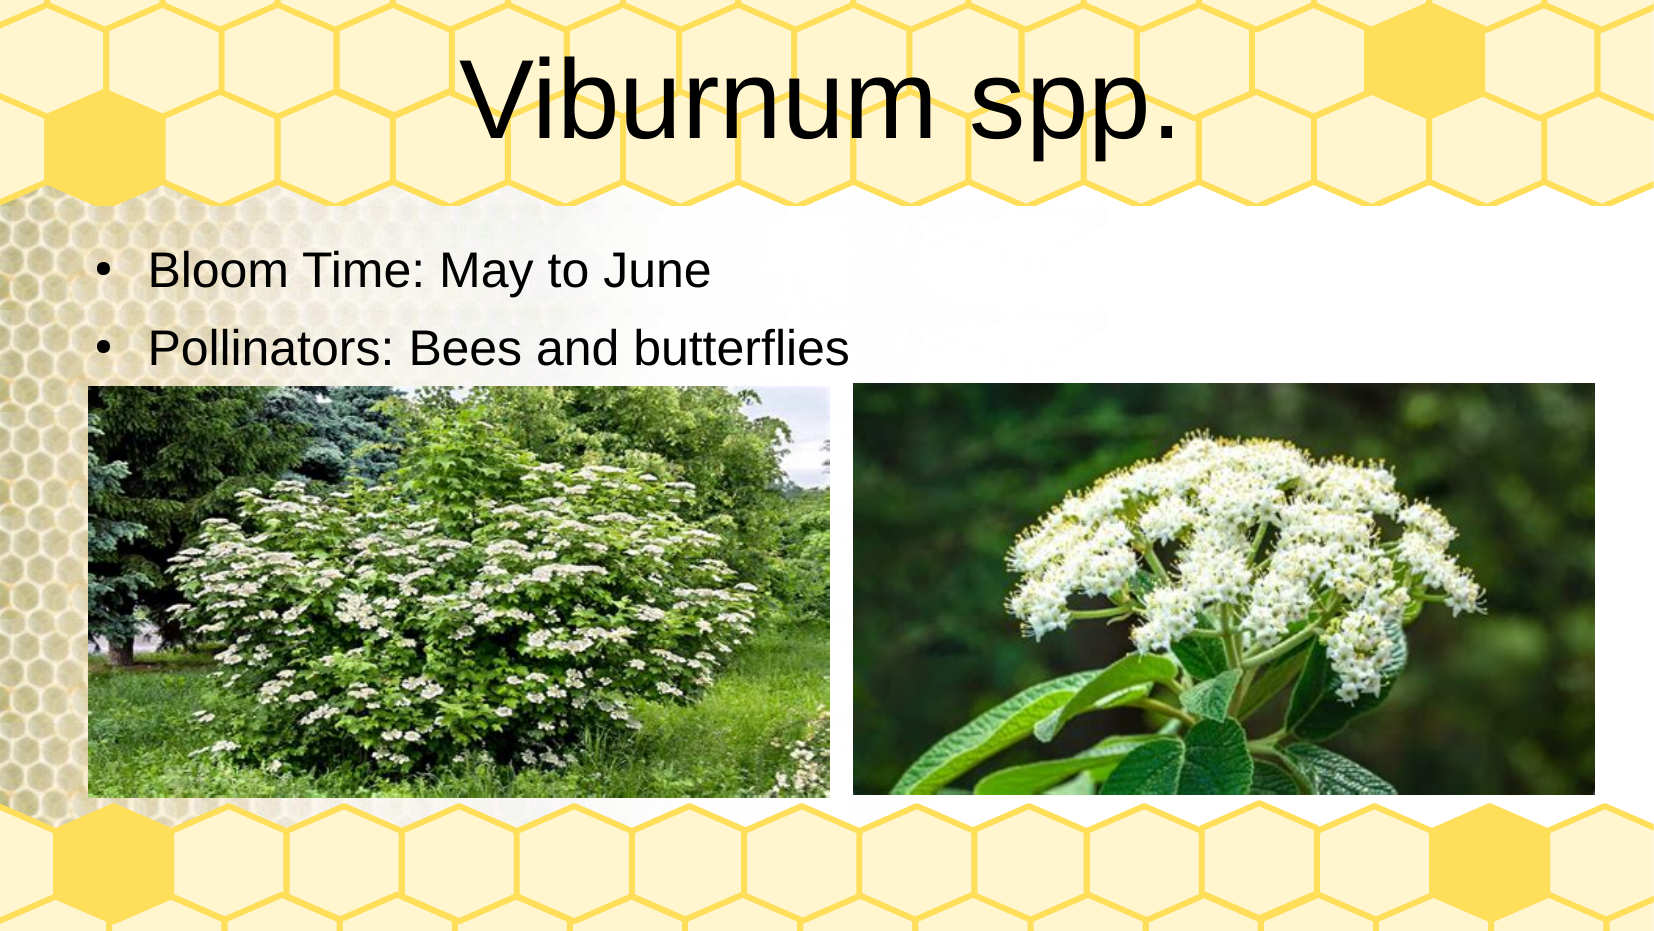

# Viburnum spp.
Bloom Time: May to June
Pollinators: Bees and butterflies